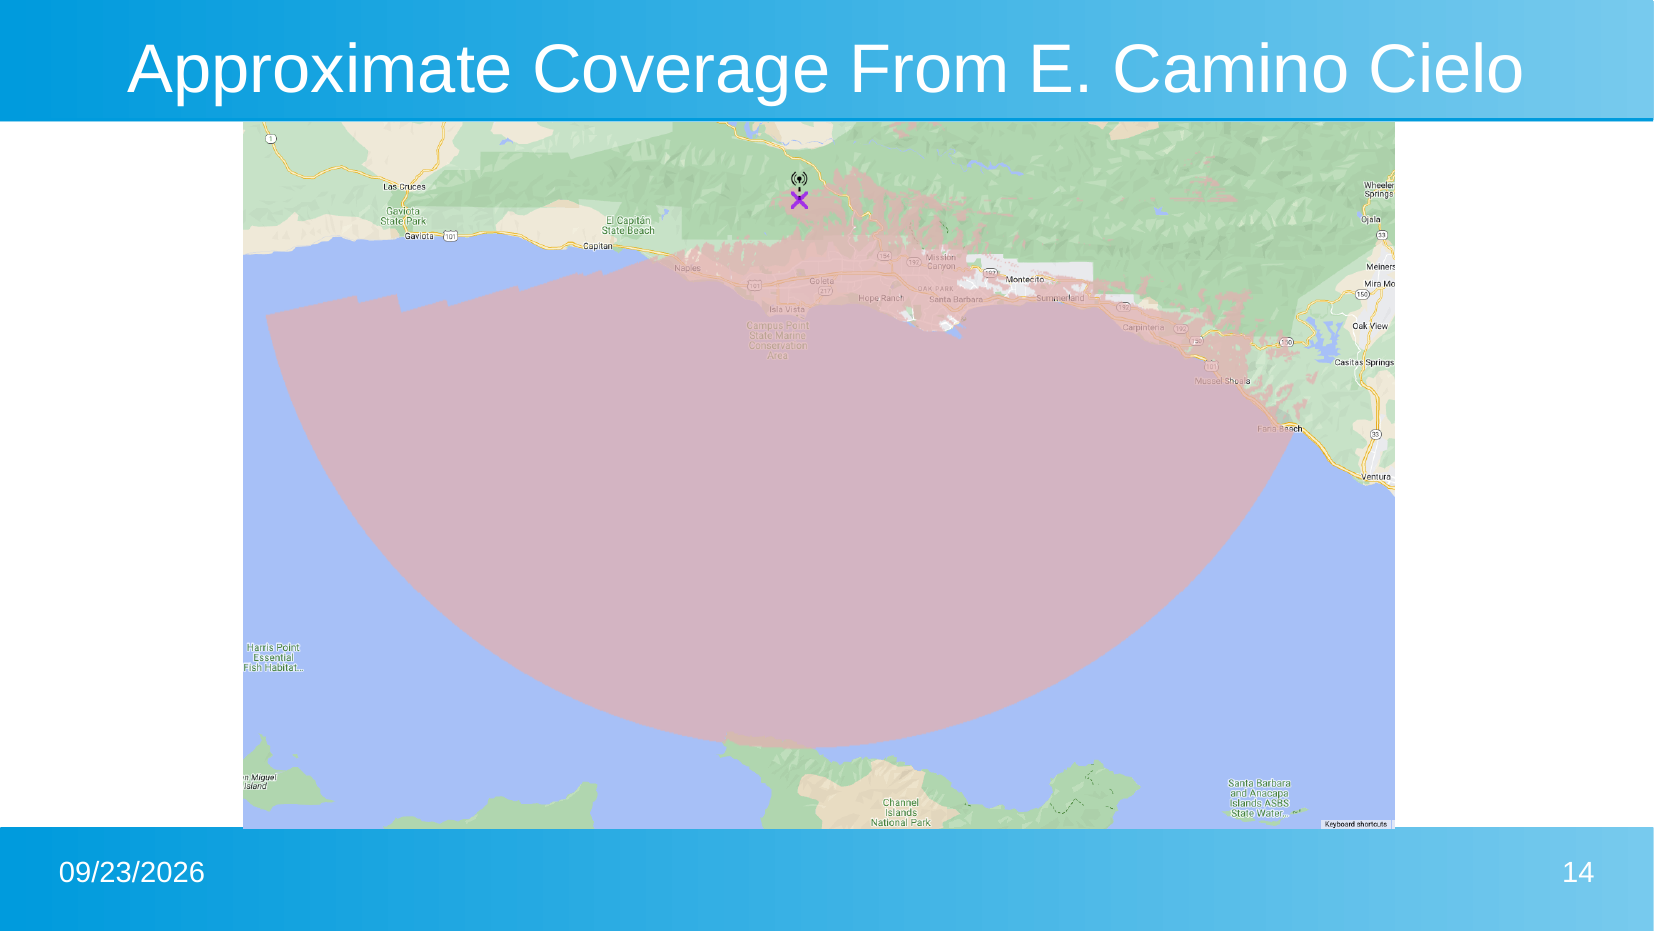

# Approximate Coverage From E. Camino Cielo
14